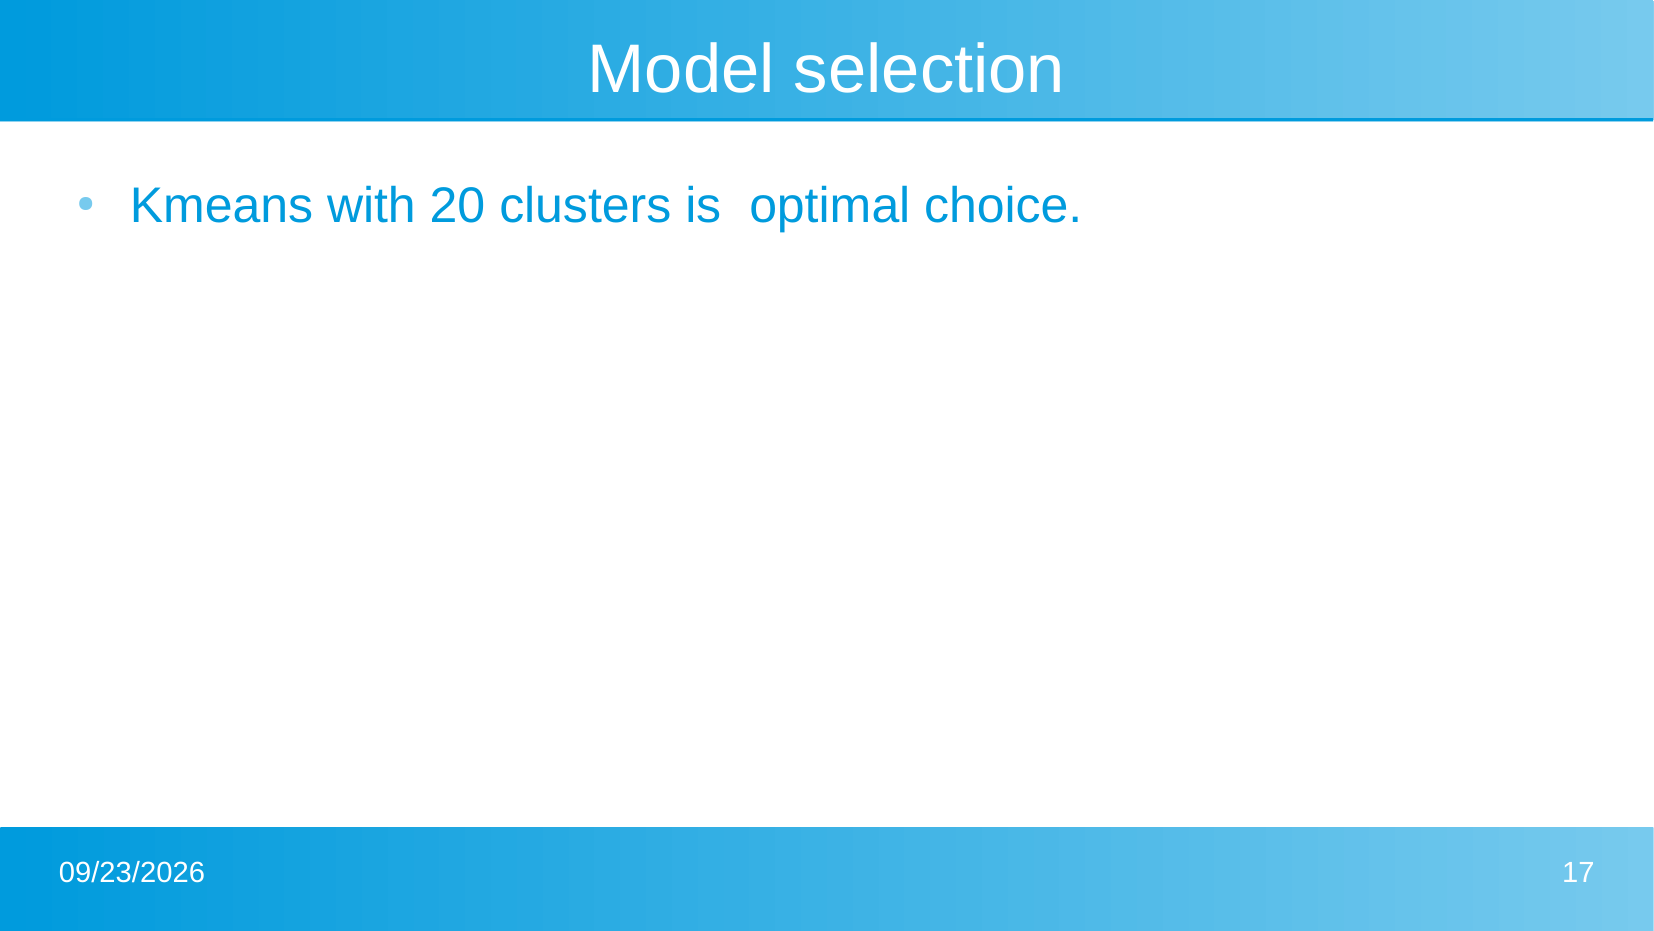

# Model selection
Kmeans with 20 clusters is optimal choice.
17